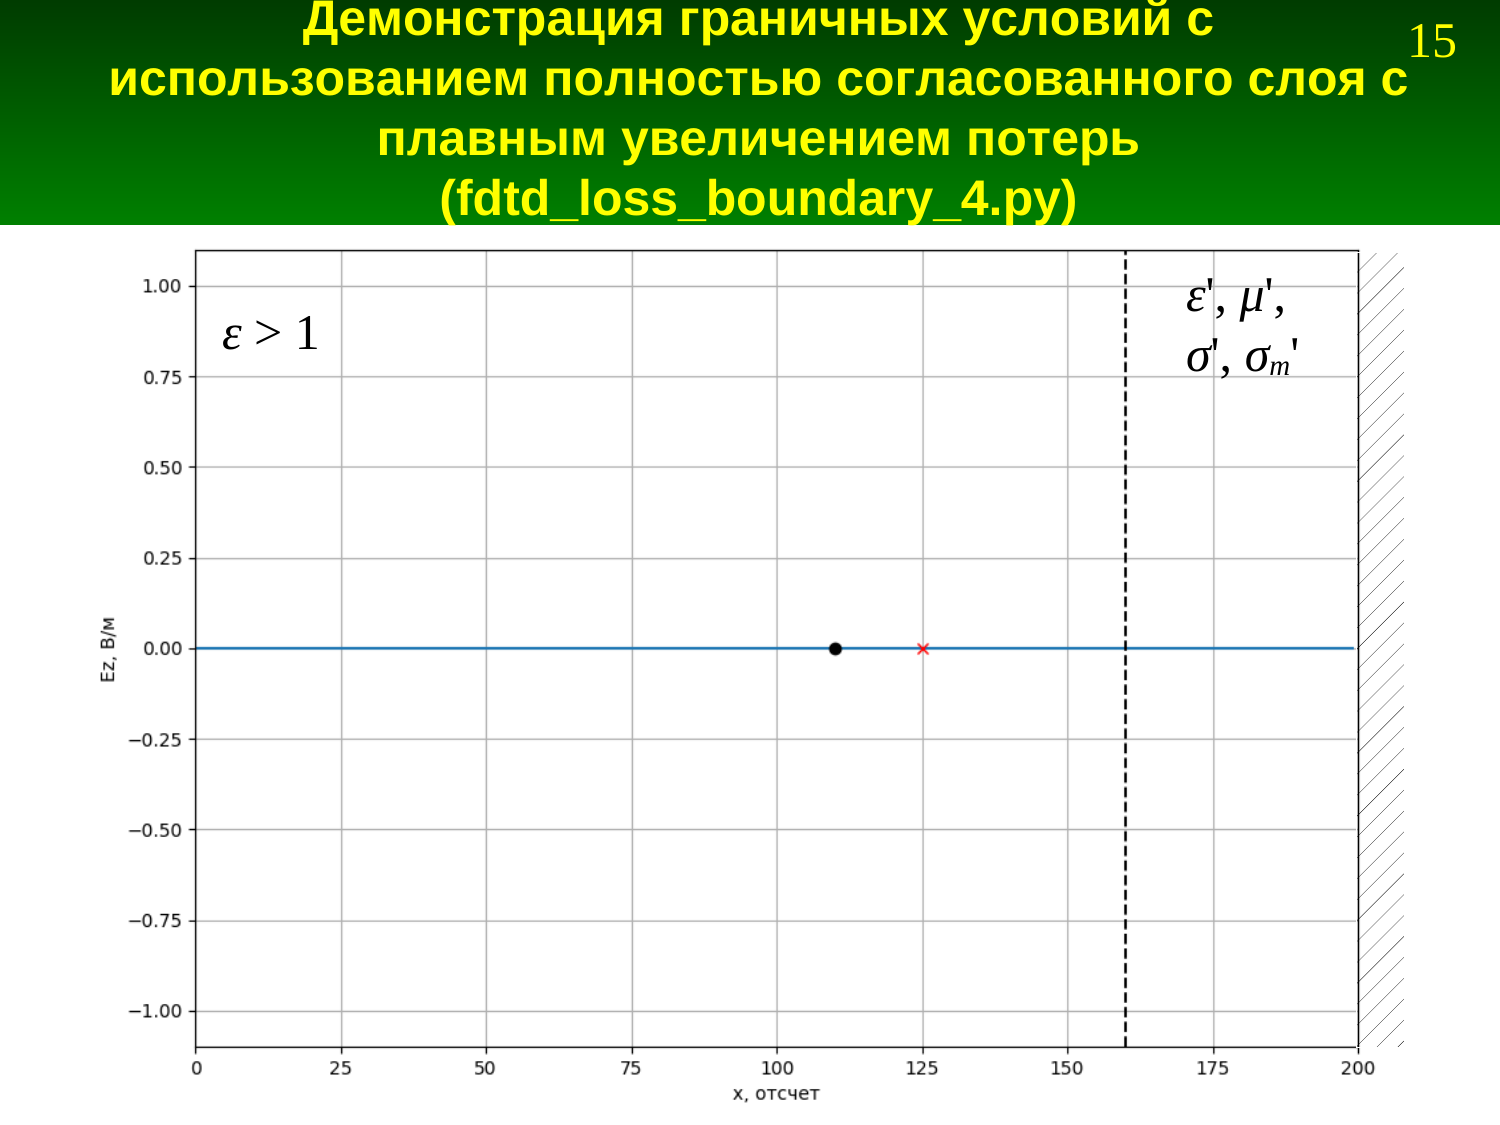

# Демонстрация граничных условий с использованием полностью согласованного слоя с плавным увеличением потерь (fdtd_loss_boundary_4.py)
ε', μ',
σ', σm'
ε > 1